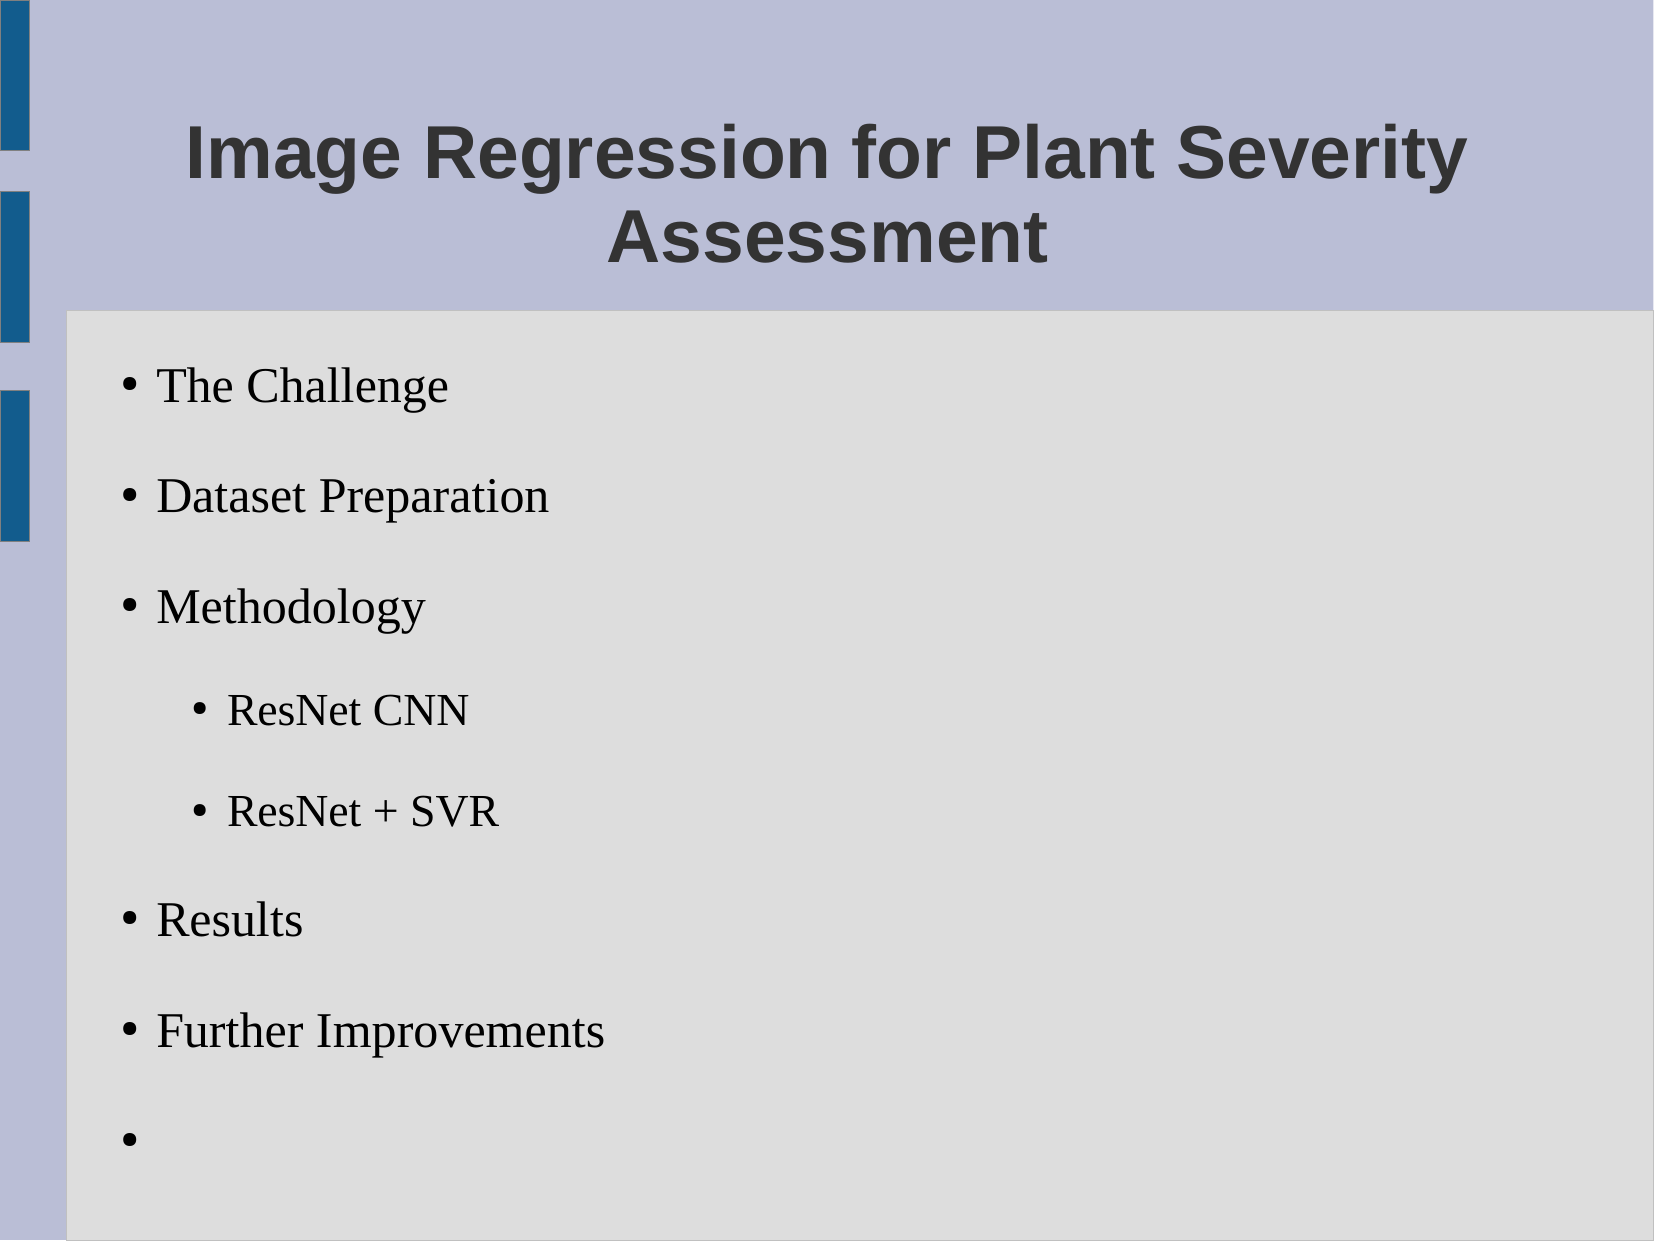

# Image Regression for Plant Severity Assessment
The Challenge
Dataset Preparation
Methodology
ResNet CNN
ResNet + SVR
Results
Further Improvements